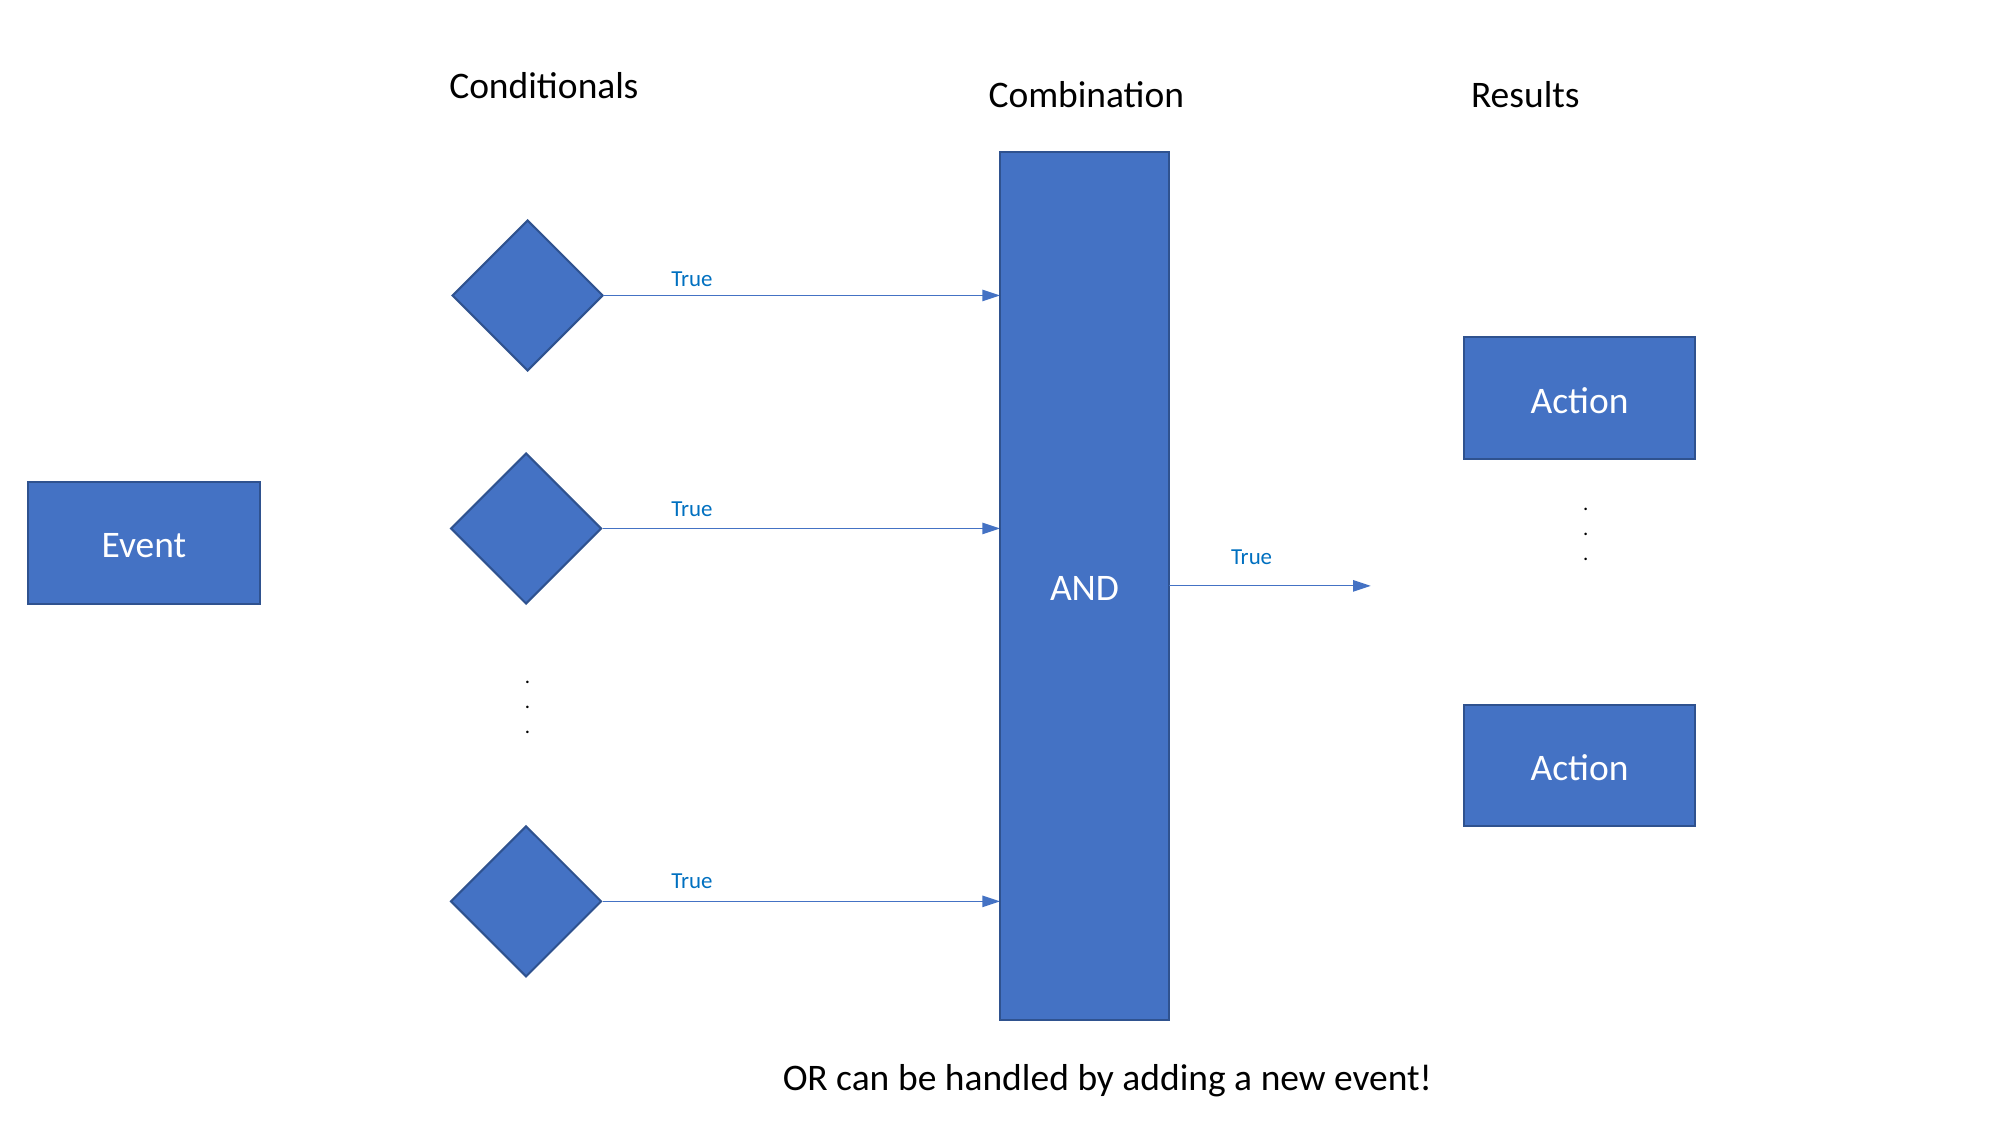

Conditionals
Combination
Results
AND
True
Action
Event
.
.
.
True
True
.
.
.
Action
True
OR can be handled by adding a new event!